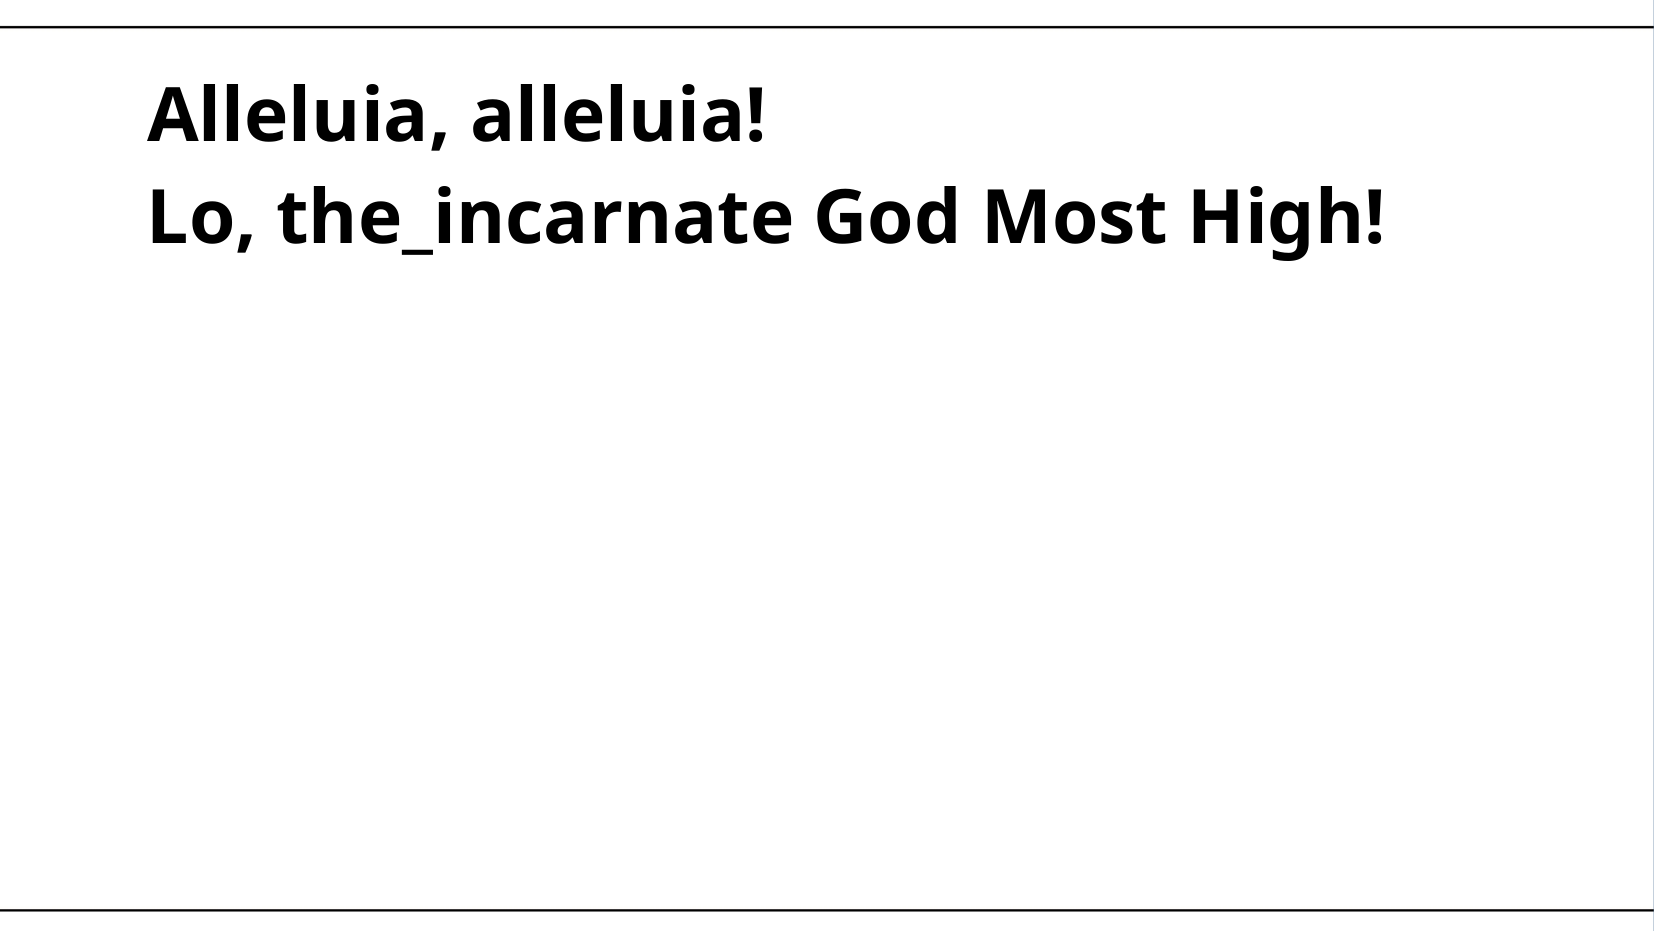

Alleluia, alleluia!
 Lo, the_incarnate God Most High!